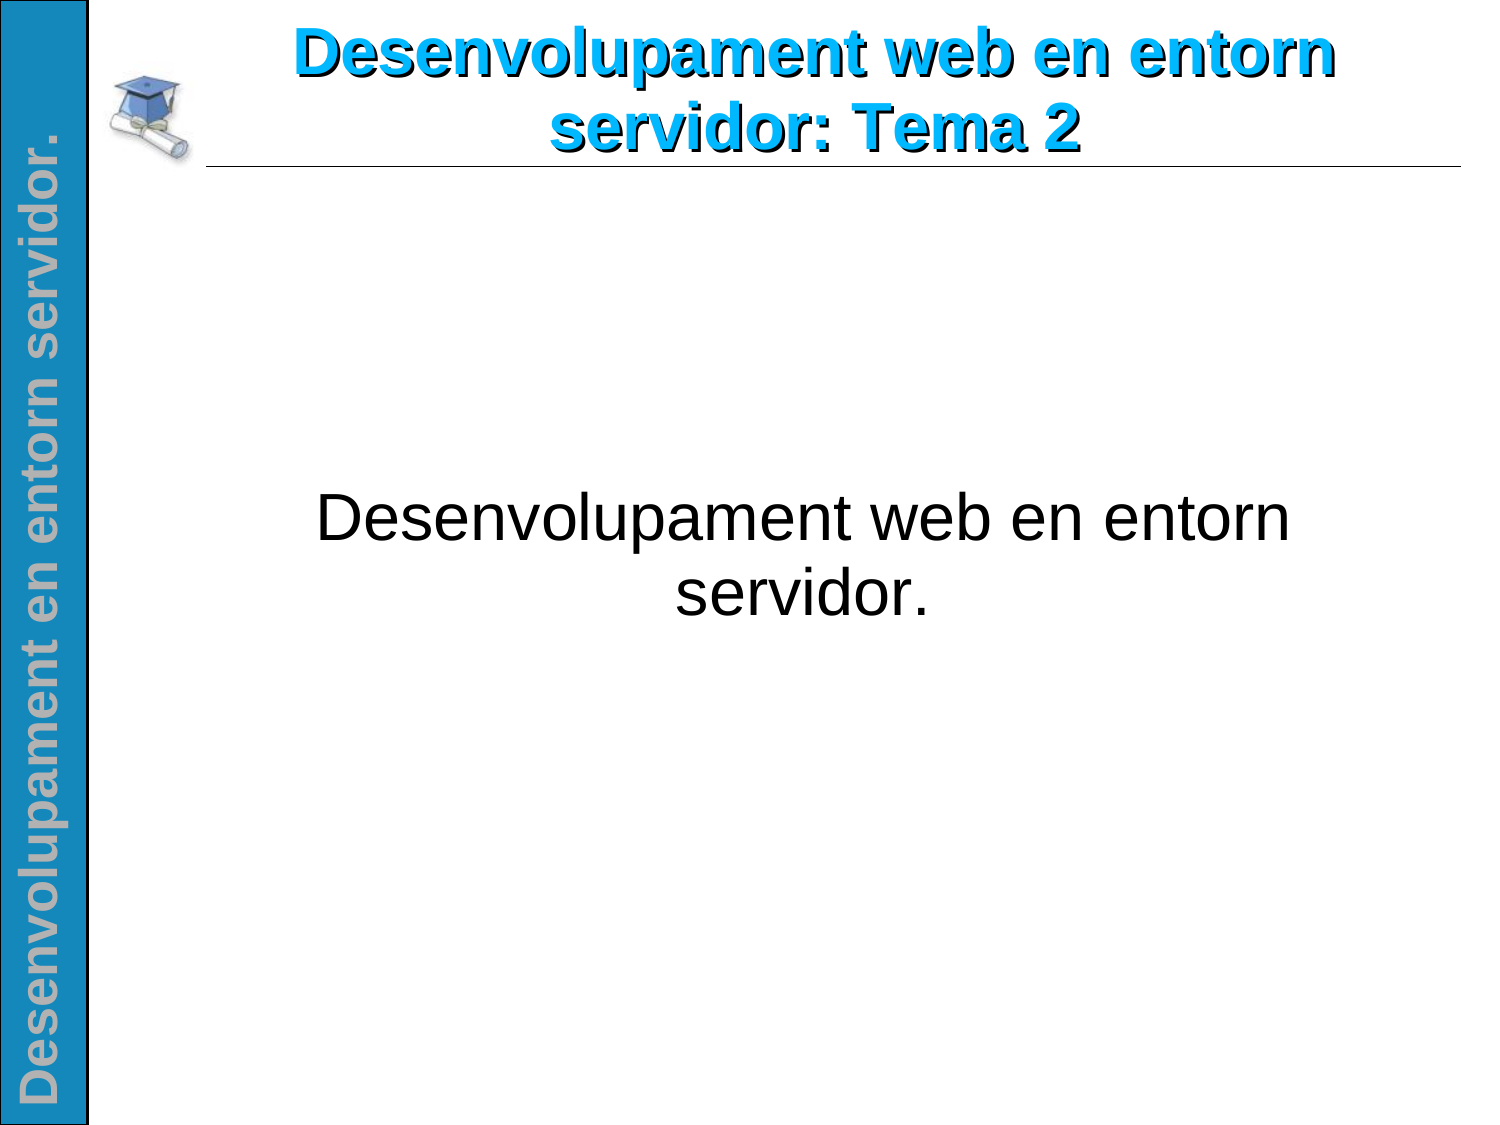

# Desenvolupament web en entorn servidor: Tema 2
Desenvolupament web en entorn servidor.